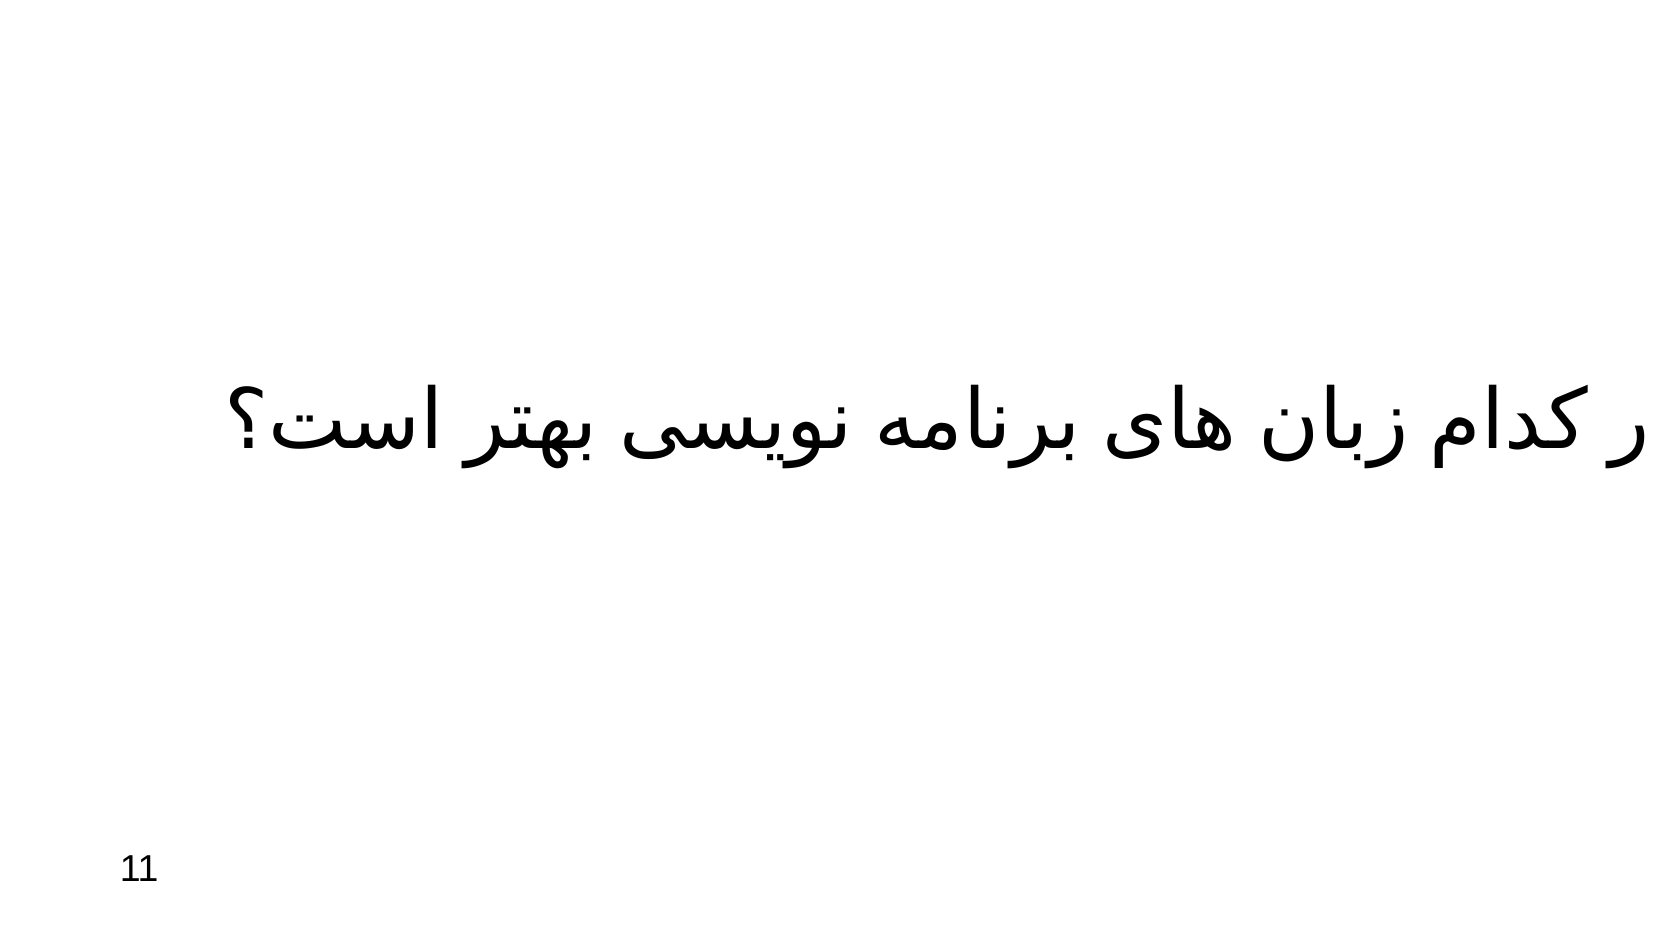

پر استفاده ترین زبان برنامه نویسی در ایران
بازار کار کدام زبان های برنامه نویسی بهتر است؟
11